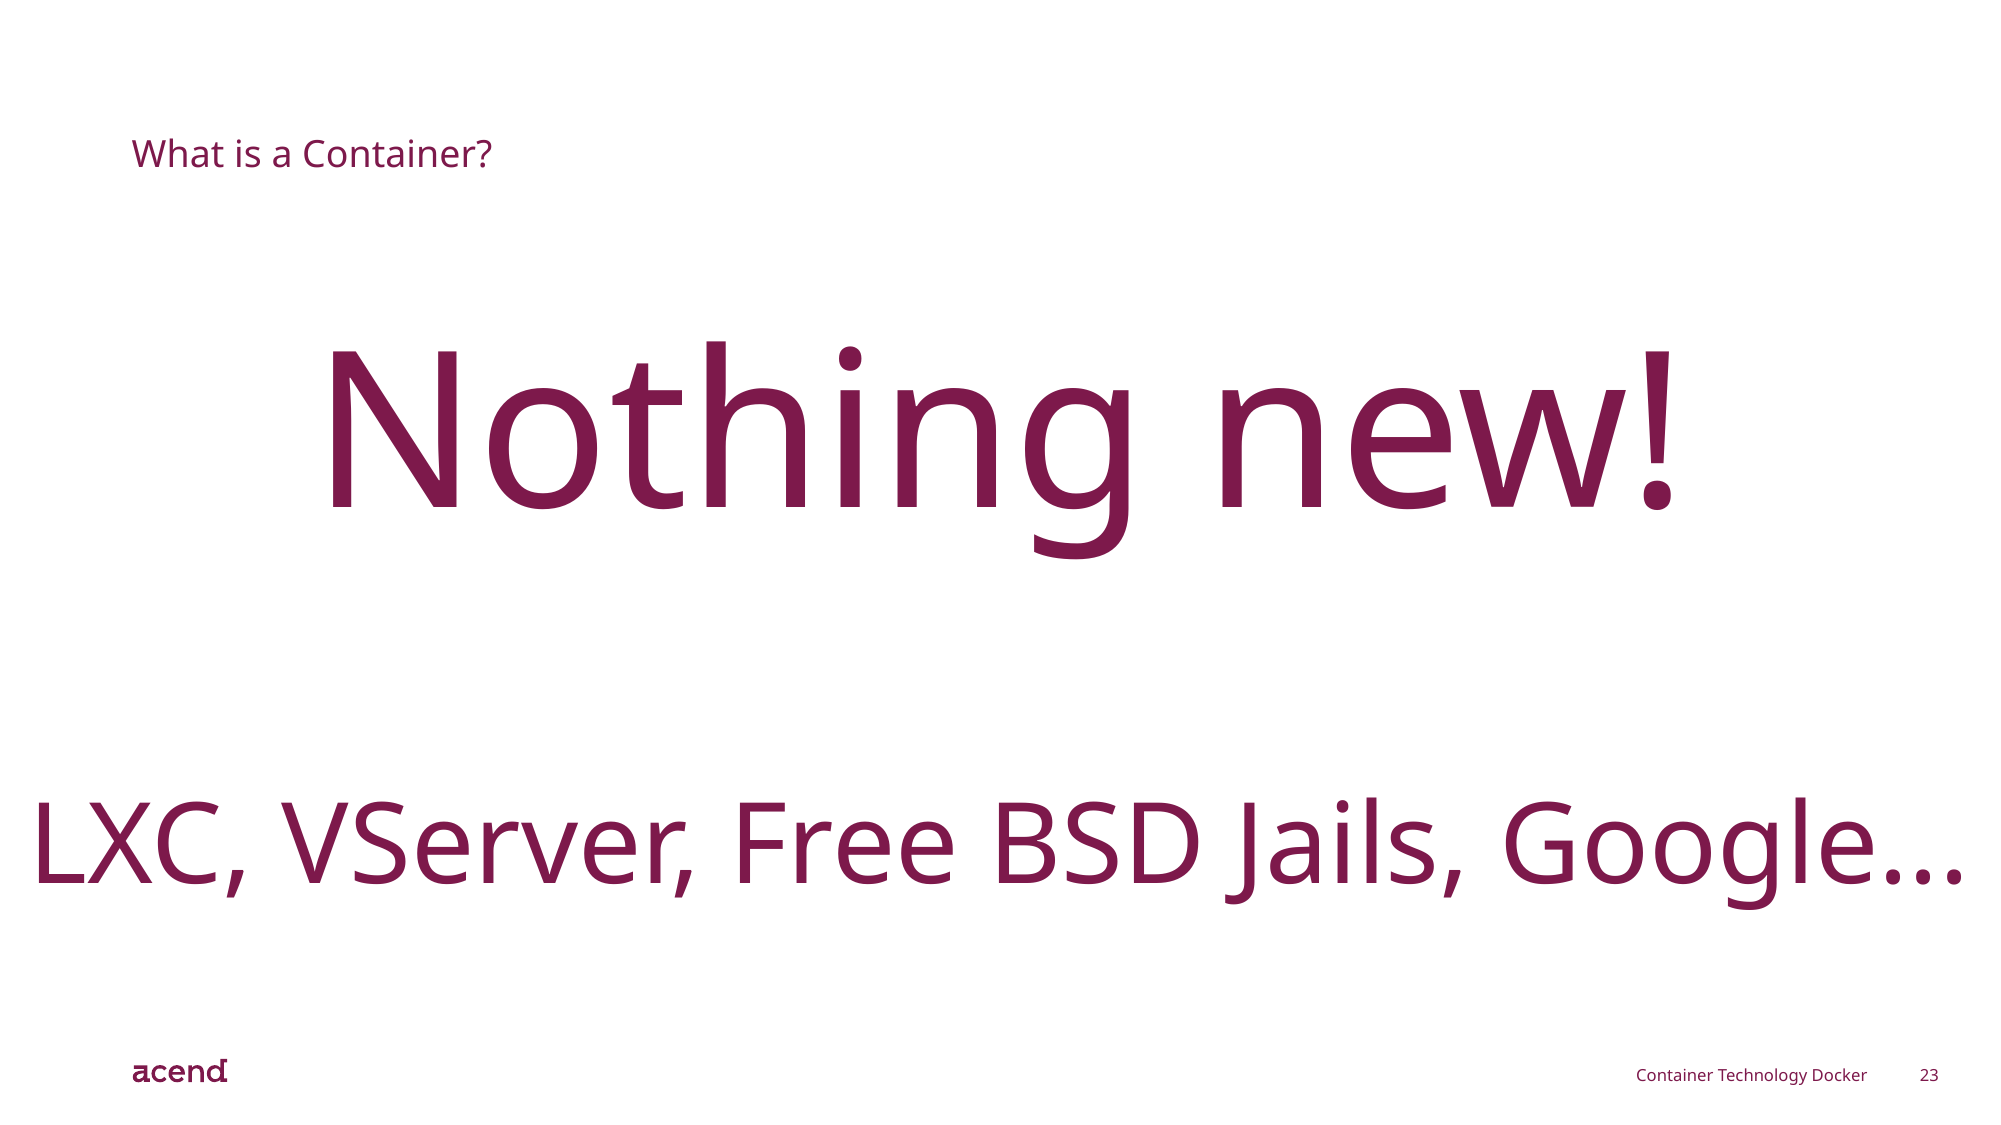

What is a Container?
Nothing new!
#
LXC, VServer, Free BSD Jails, Google...
Container Technology Docker
23